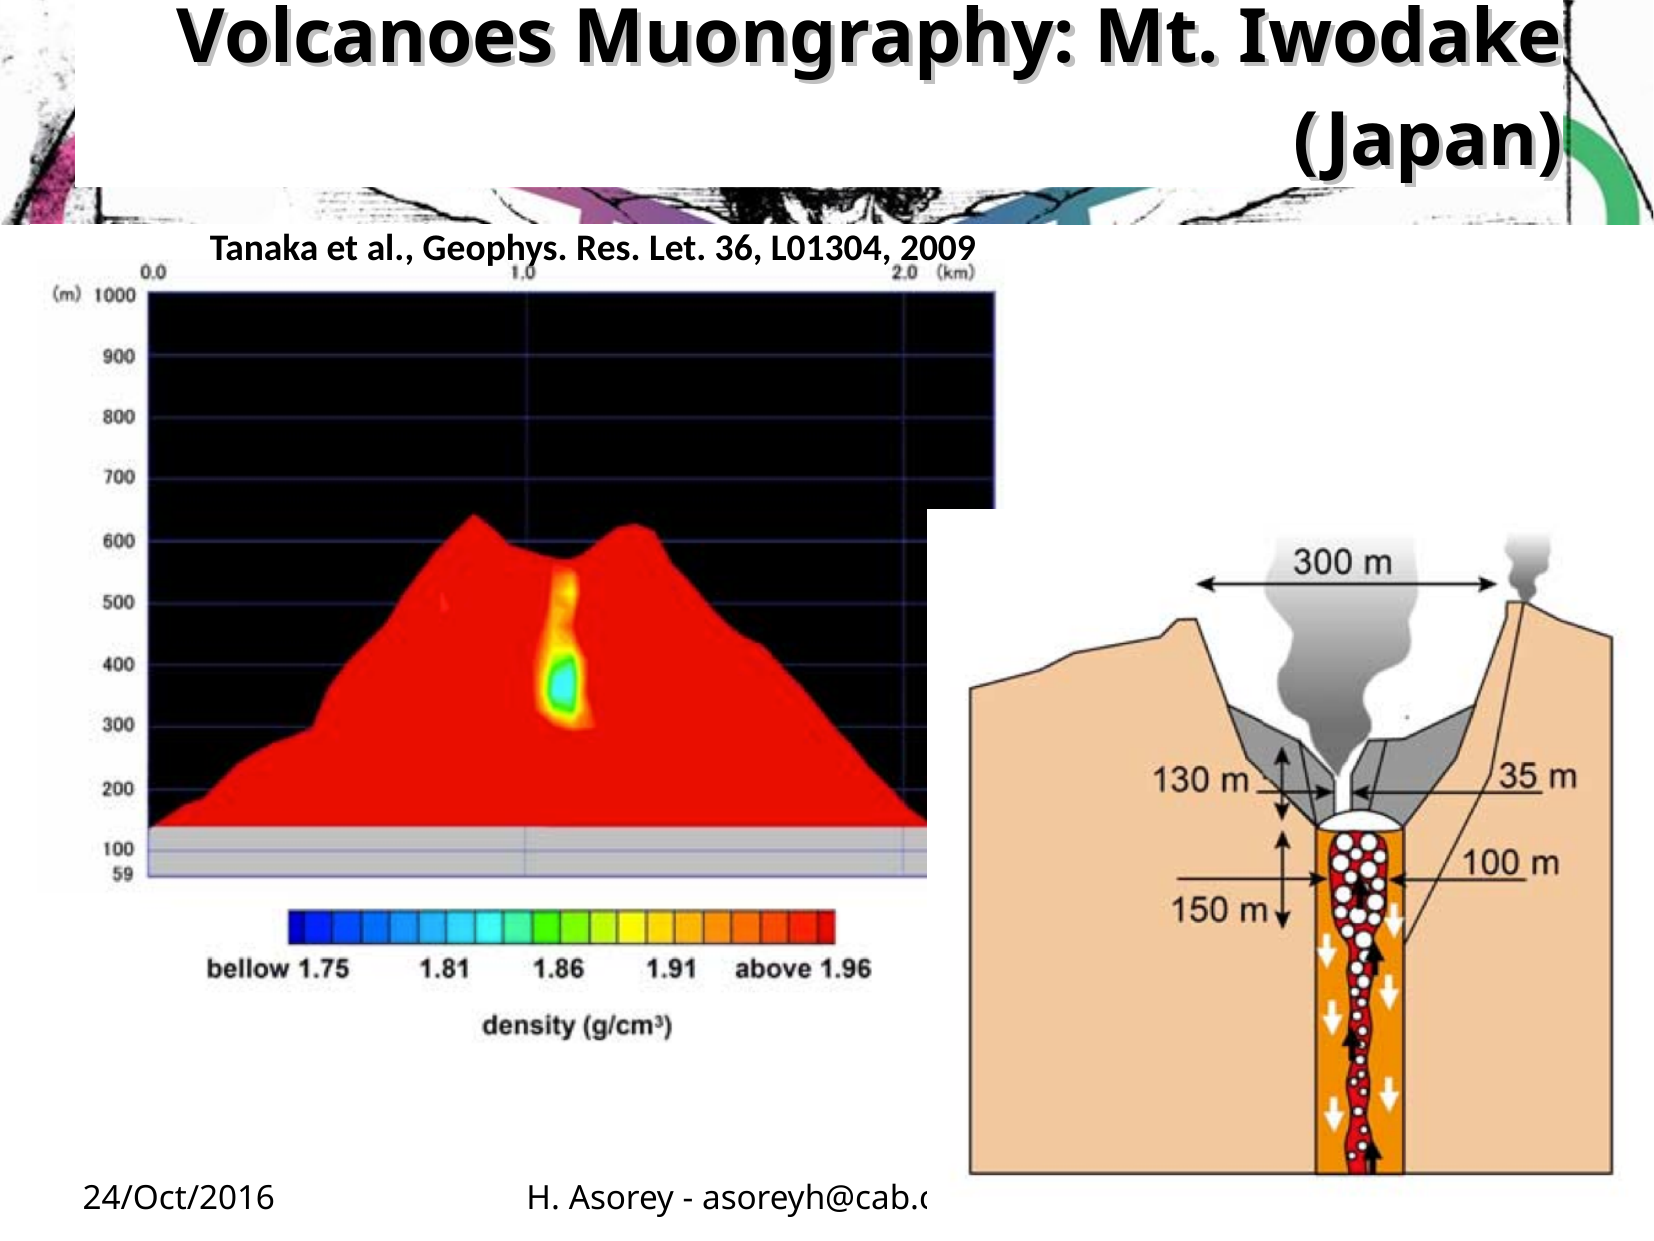

# Volcanoes Muongraphy: Mt. Iwodake (Japan)
Tanaka et al., Geophys. Res. Let. 36, L01304, 2009
24/Oct/2016
H. Asorey - asoreyh@cab.cnea.gov.ar
43